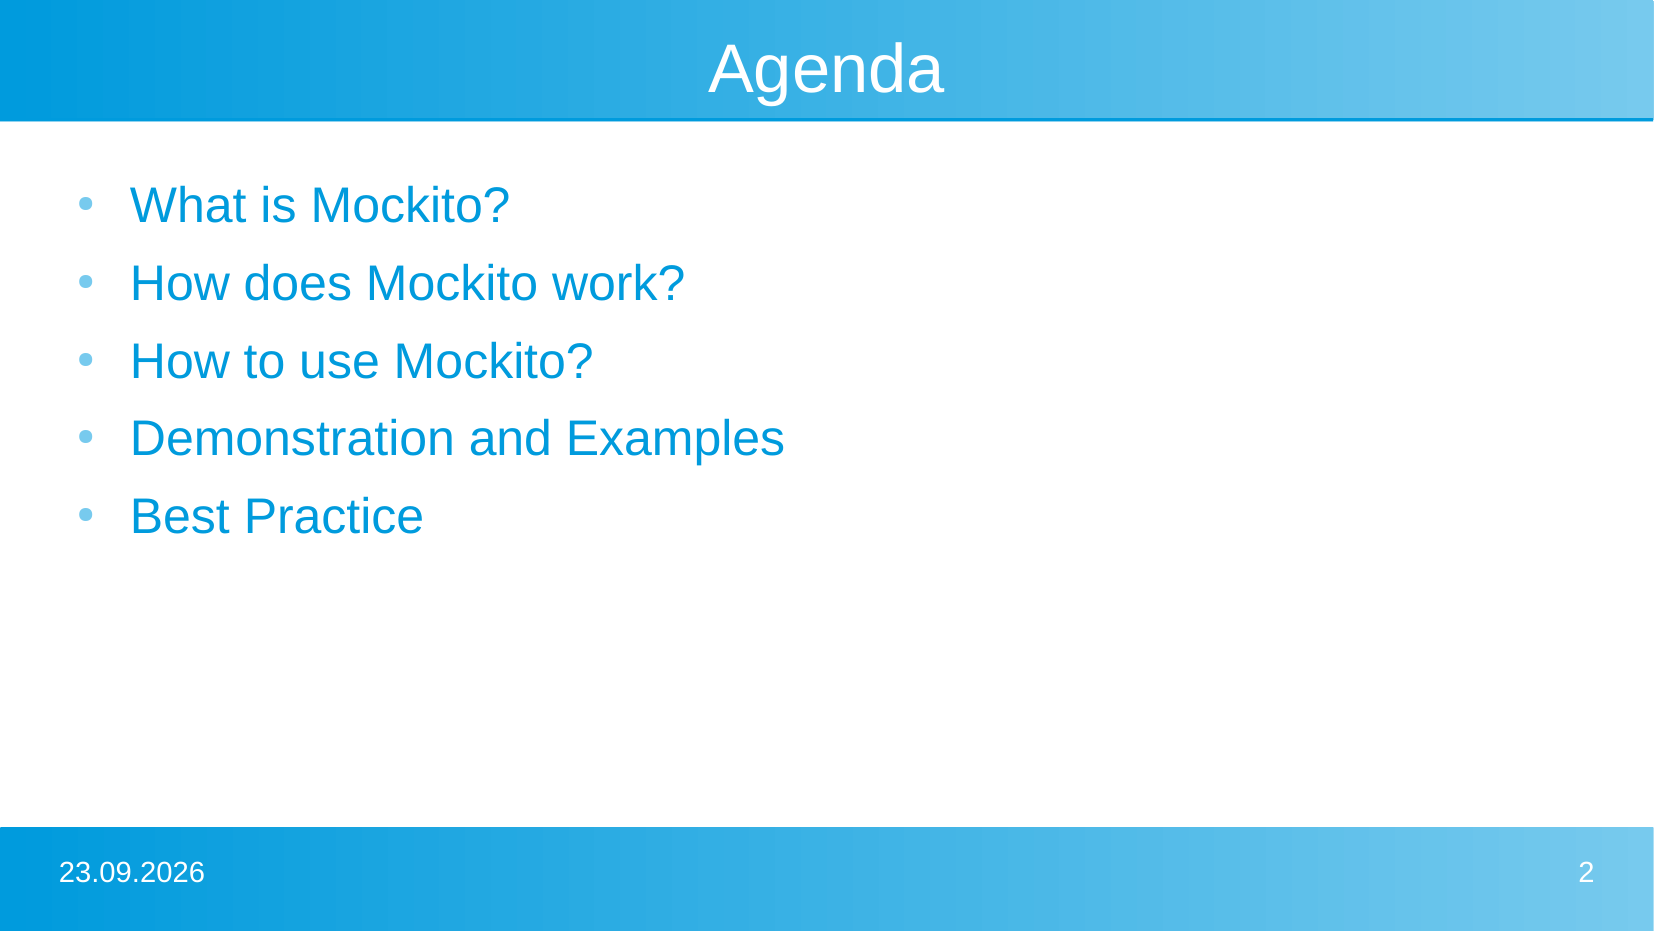

# Agenda
What is Mockito?
How does Mockito work?
How to use Mockito?
Demonstration and Examples
Best Practice
2